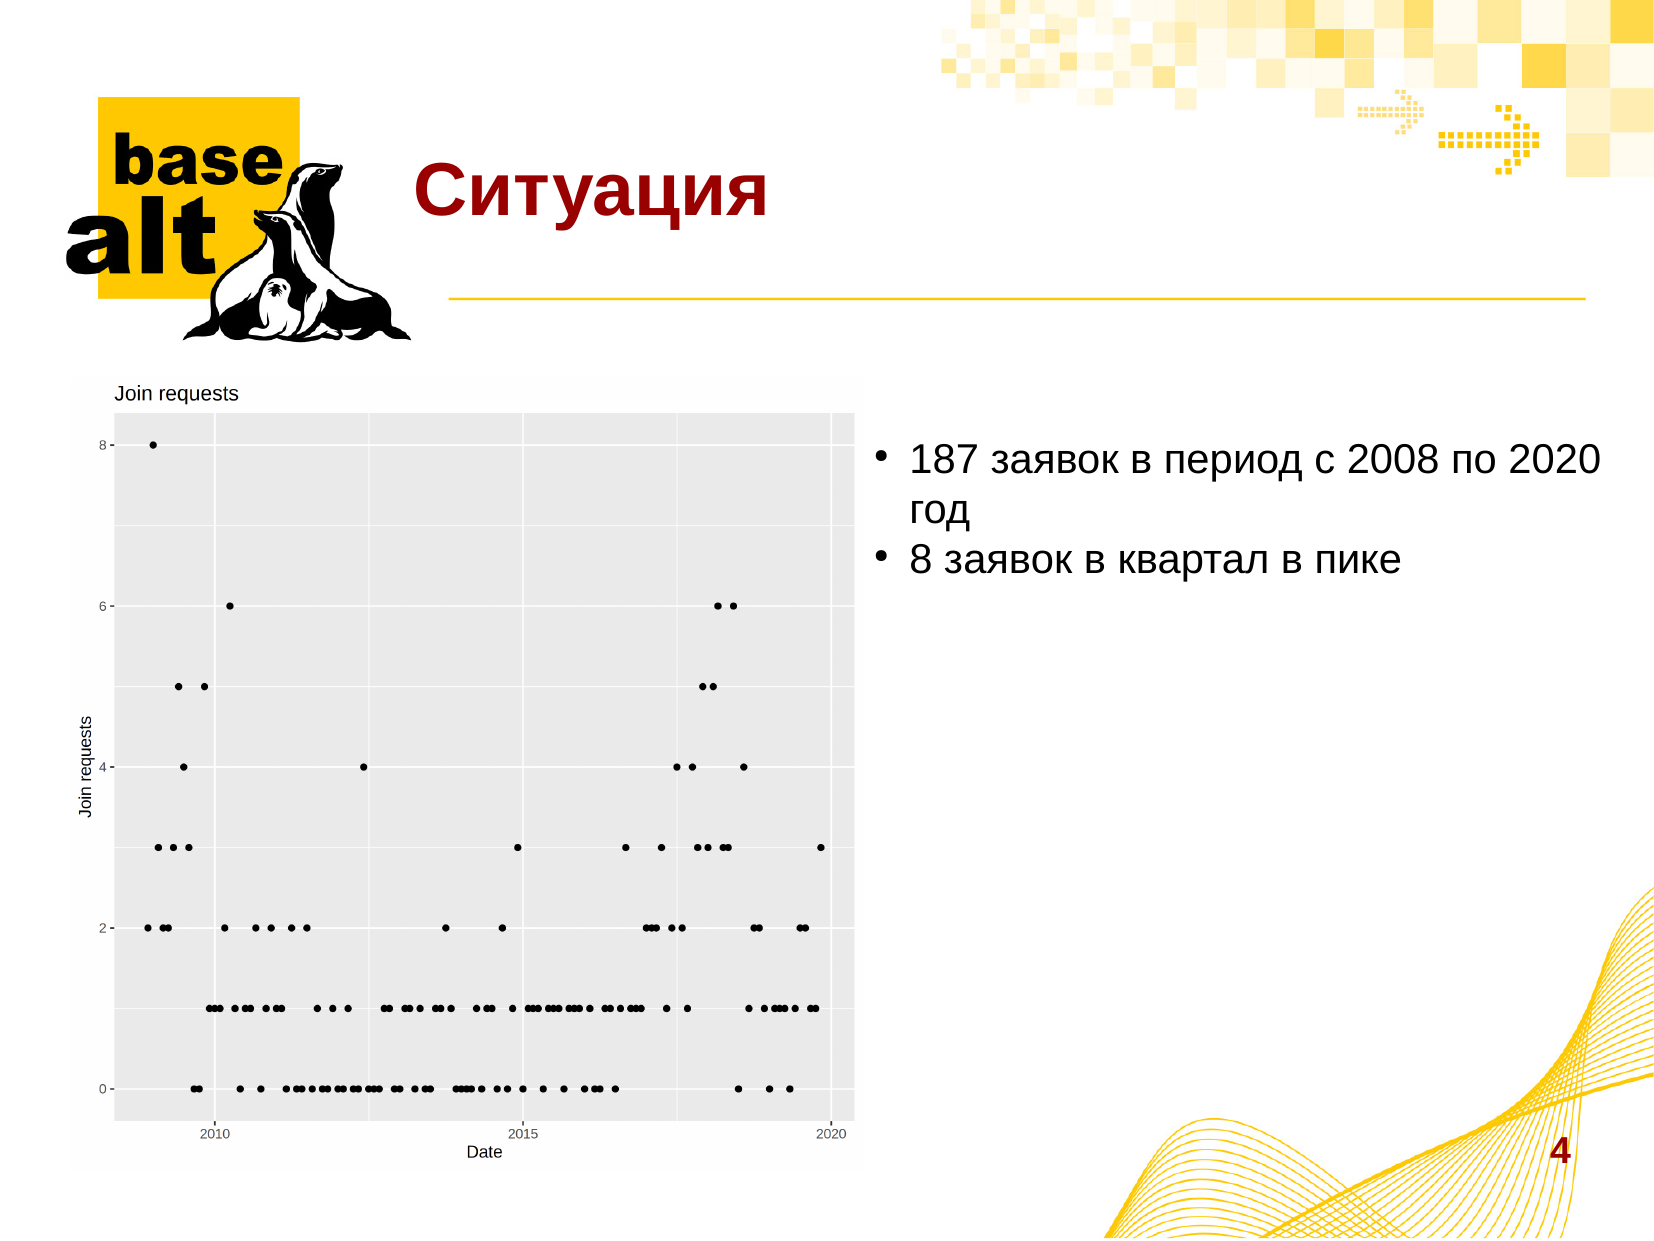

# Ситуация
187 заявок в период с 2008 по 2020 год
8 заявок в квартал в пике
4